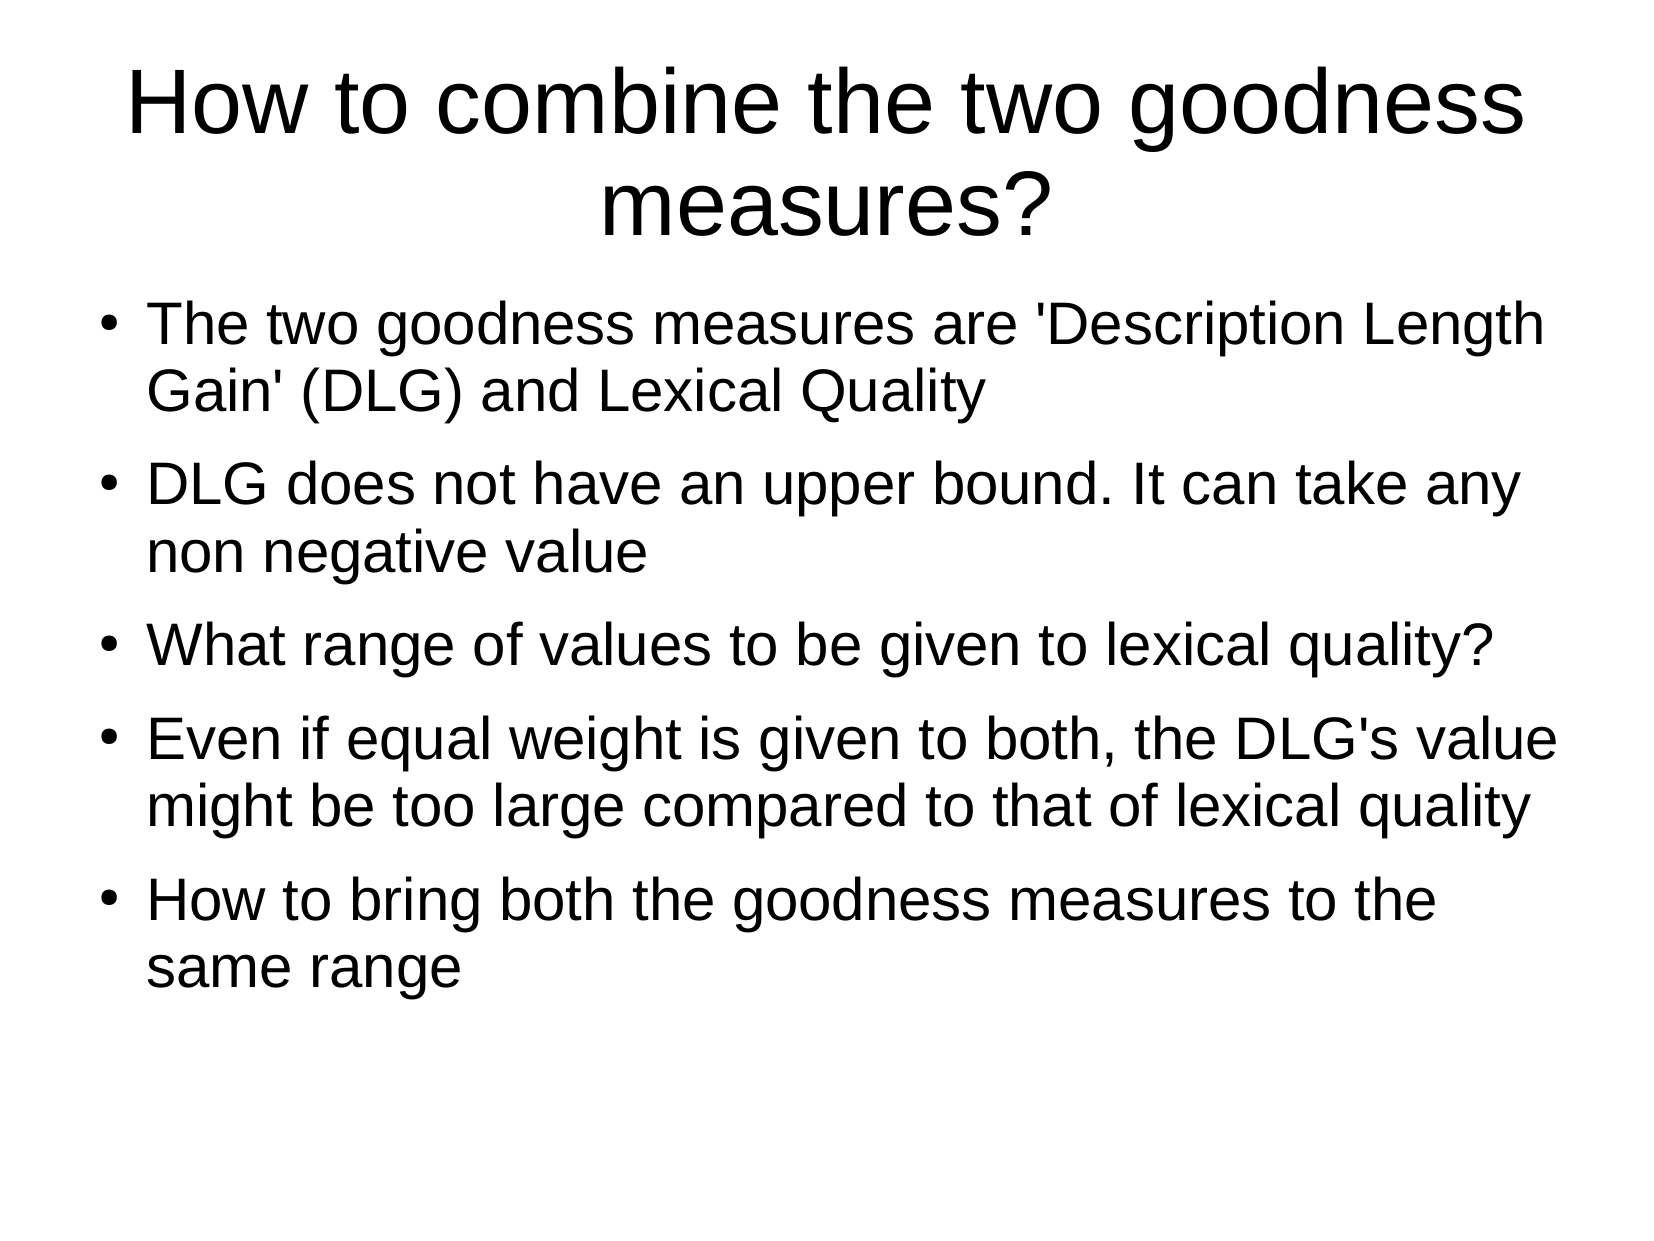

# How to combine the two goodness measures?
The two goodness measures are 'Description Length Gain' (DLG) and Lexical Quality
DLG does not have an upper bound. It can take any non negative value
What range of values to be given to lexical quality?
Even if equal weight is given to both, the DLG's value might be too large compared to that of lexical quality
How to bring both the goodness measures to the same range